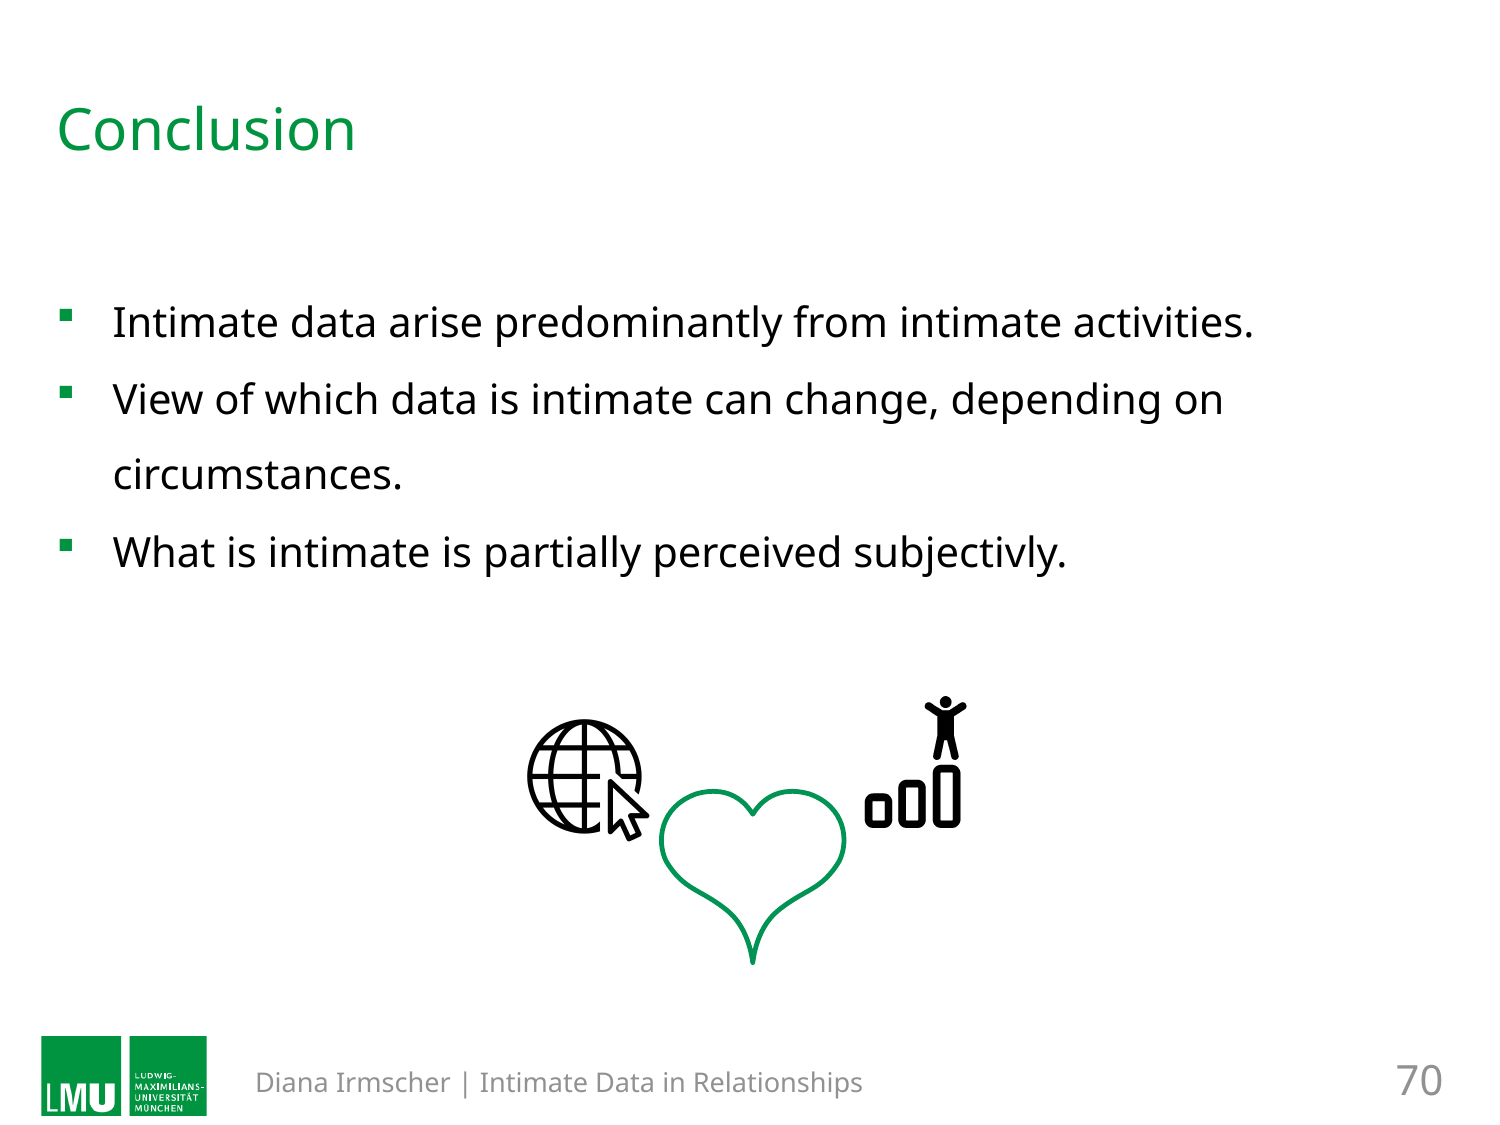

Conclusion
# Intimate data arise predominantly from intimate activities.
View of which data is intimate can change, depending on circumstances.
What is intimate is partially perceived subjectivly.
Diana Irmscher | Intimate Data in Relationships